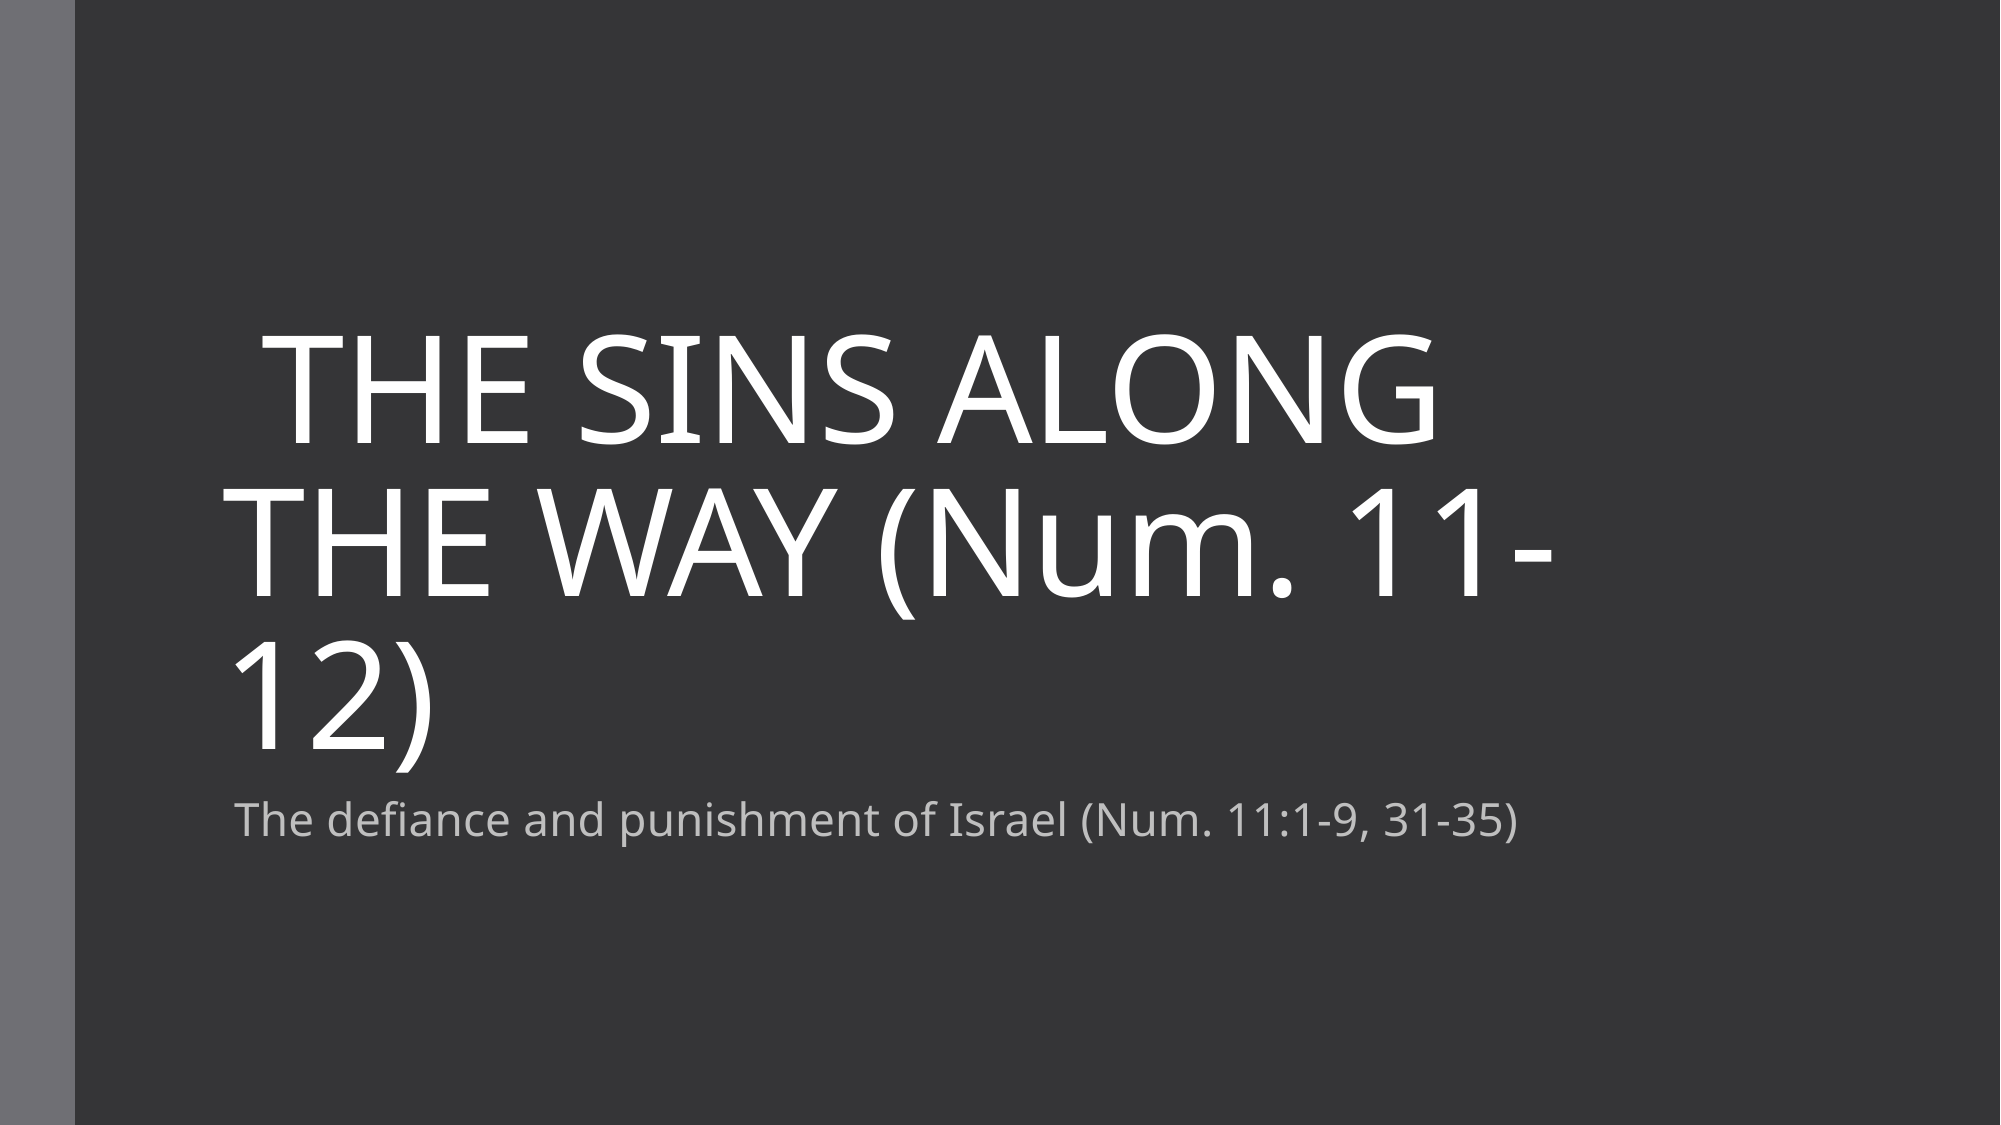

# THE SINS ALONG THE WAY (Num. 11-12)
 The defiance and punishment of Israel (Num. 11:1-9, 31-35)